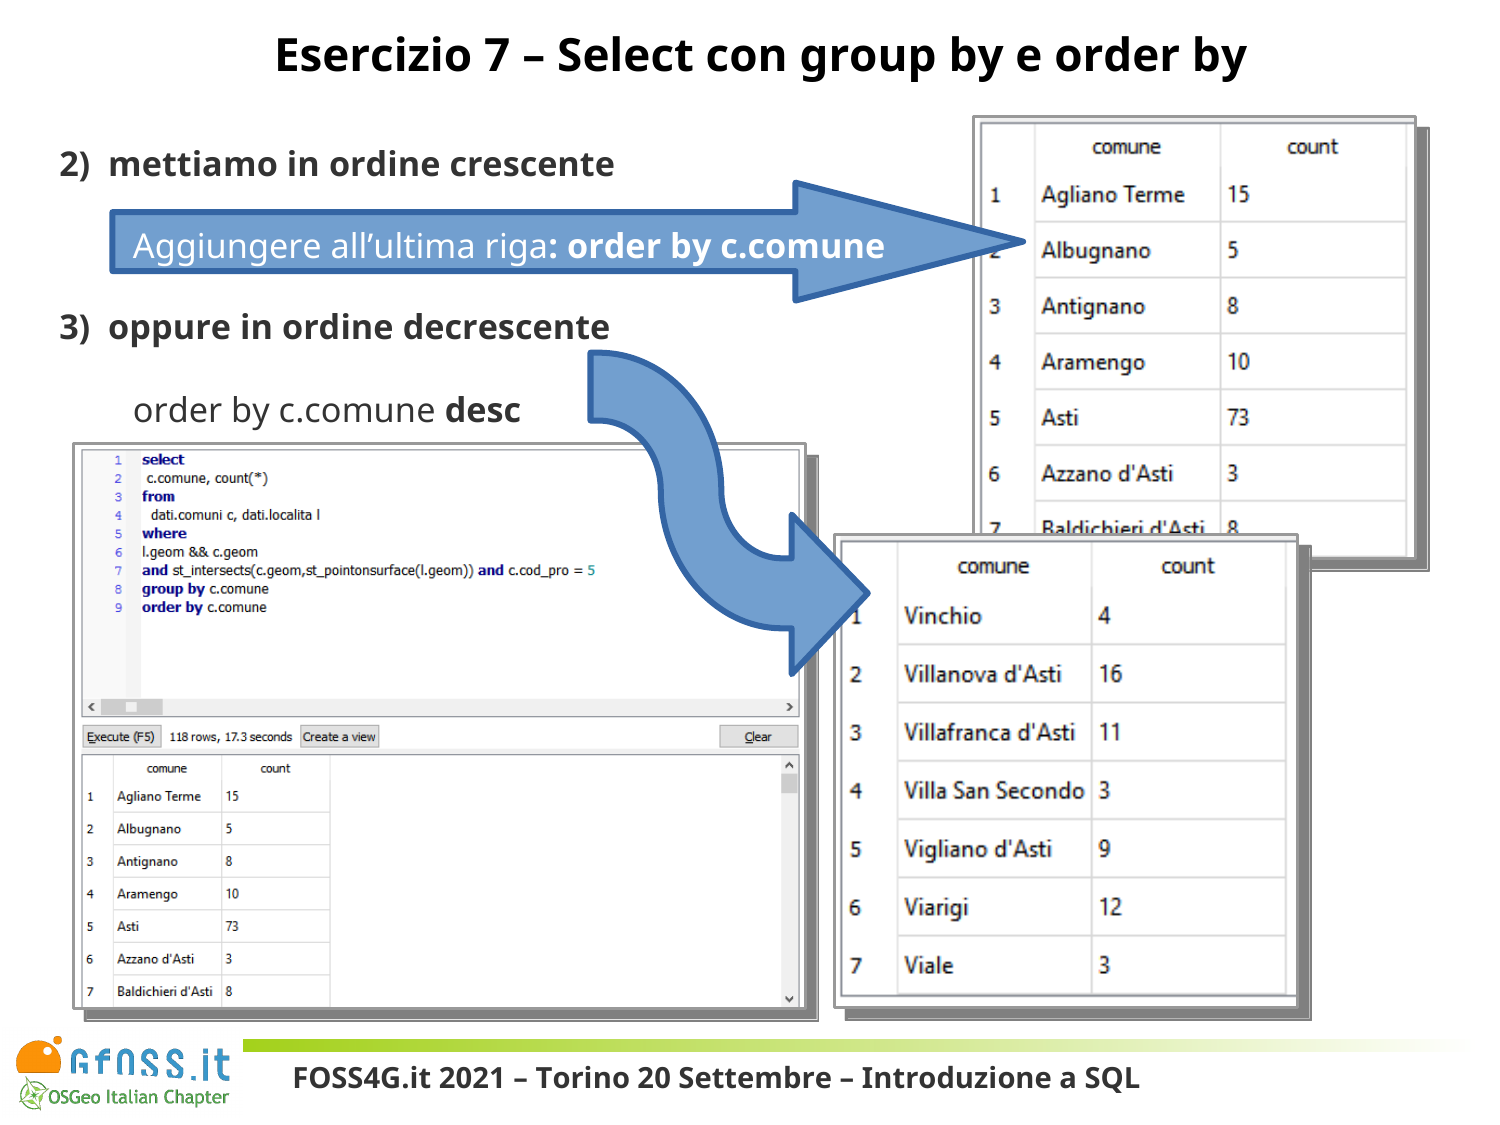

# Esercizio 7 – Select con group by e order by
2) mettiamo in ordine crescente
Aggiungere all’ultima riga: order by c.comune
3) oppure in ordine decrescente
order by c.comune desc